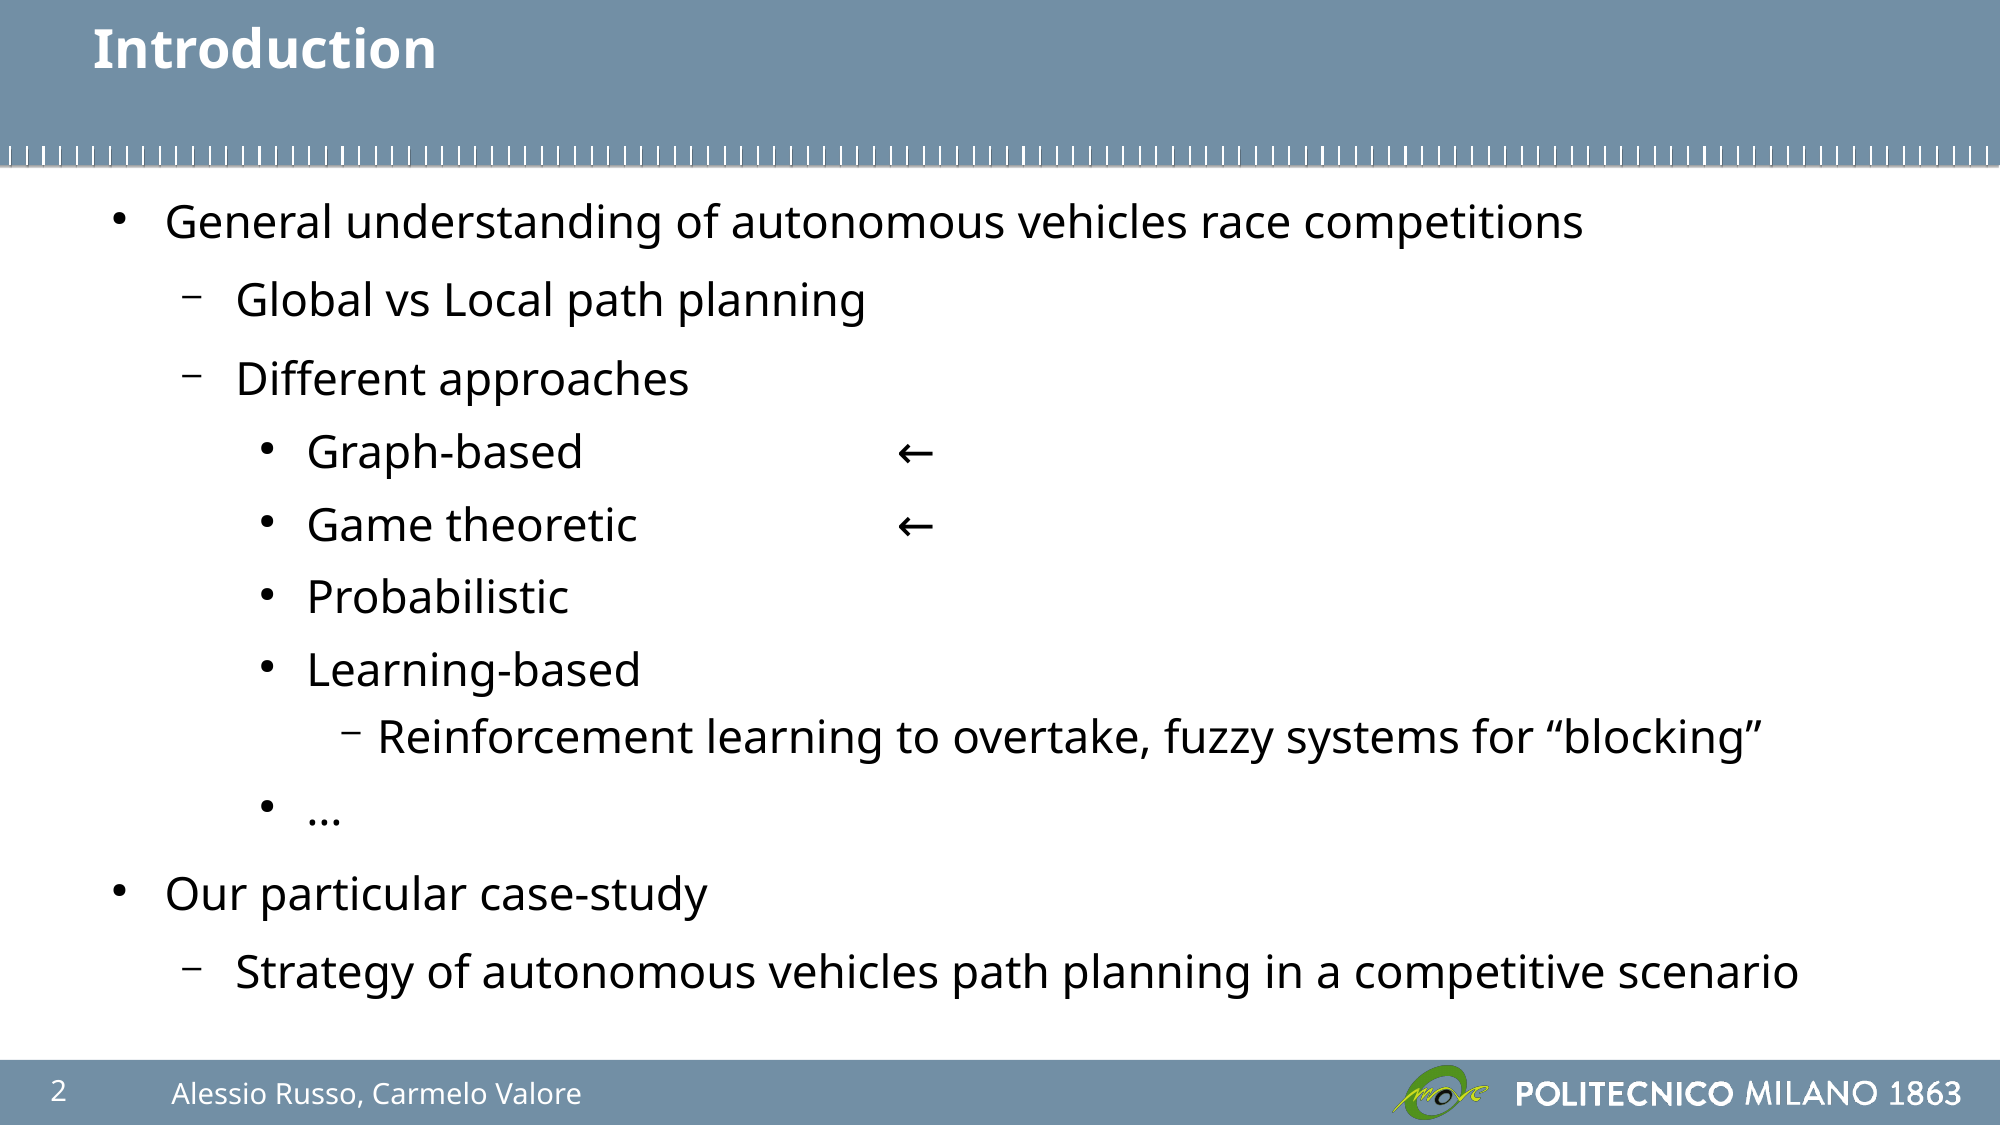

# Introduction
General understanding of autonomous vehicles race competitions
Global vs Local path planning
Different approaches
Graph-based					←
Game theoretic				←
Probabilistic
Learning-based
Reinforcement learning to overtake, fuzzy systems for “blocking”
…
Our particular case-study
Strategy of autonomous vehicles path planning in a competitive scenario
Alessio Russo, Carmelo Valore